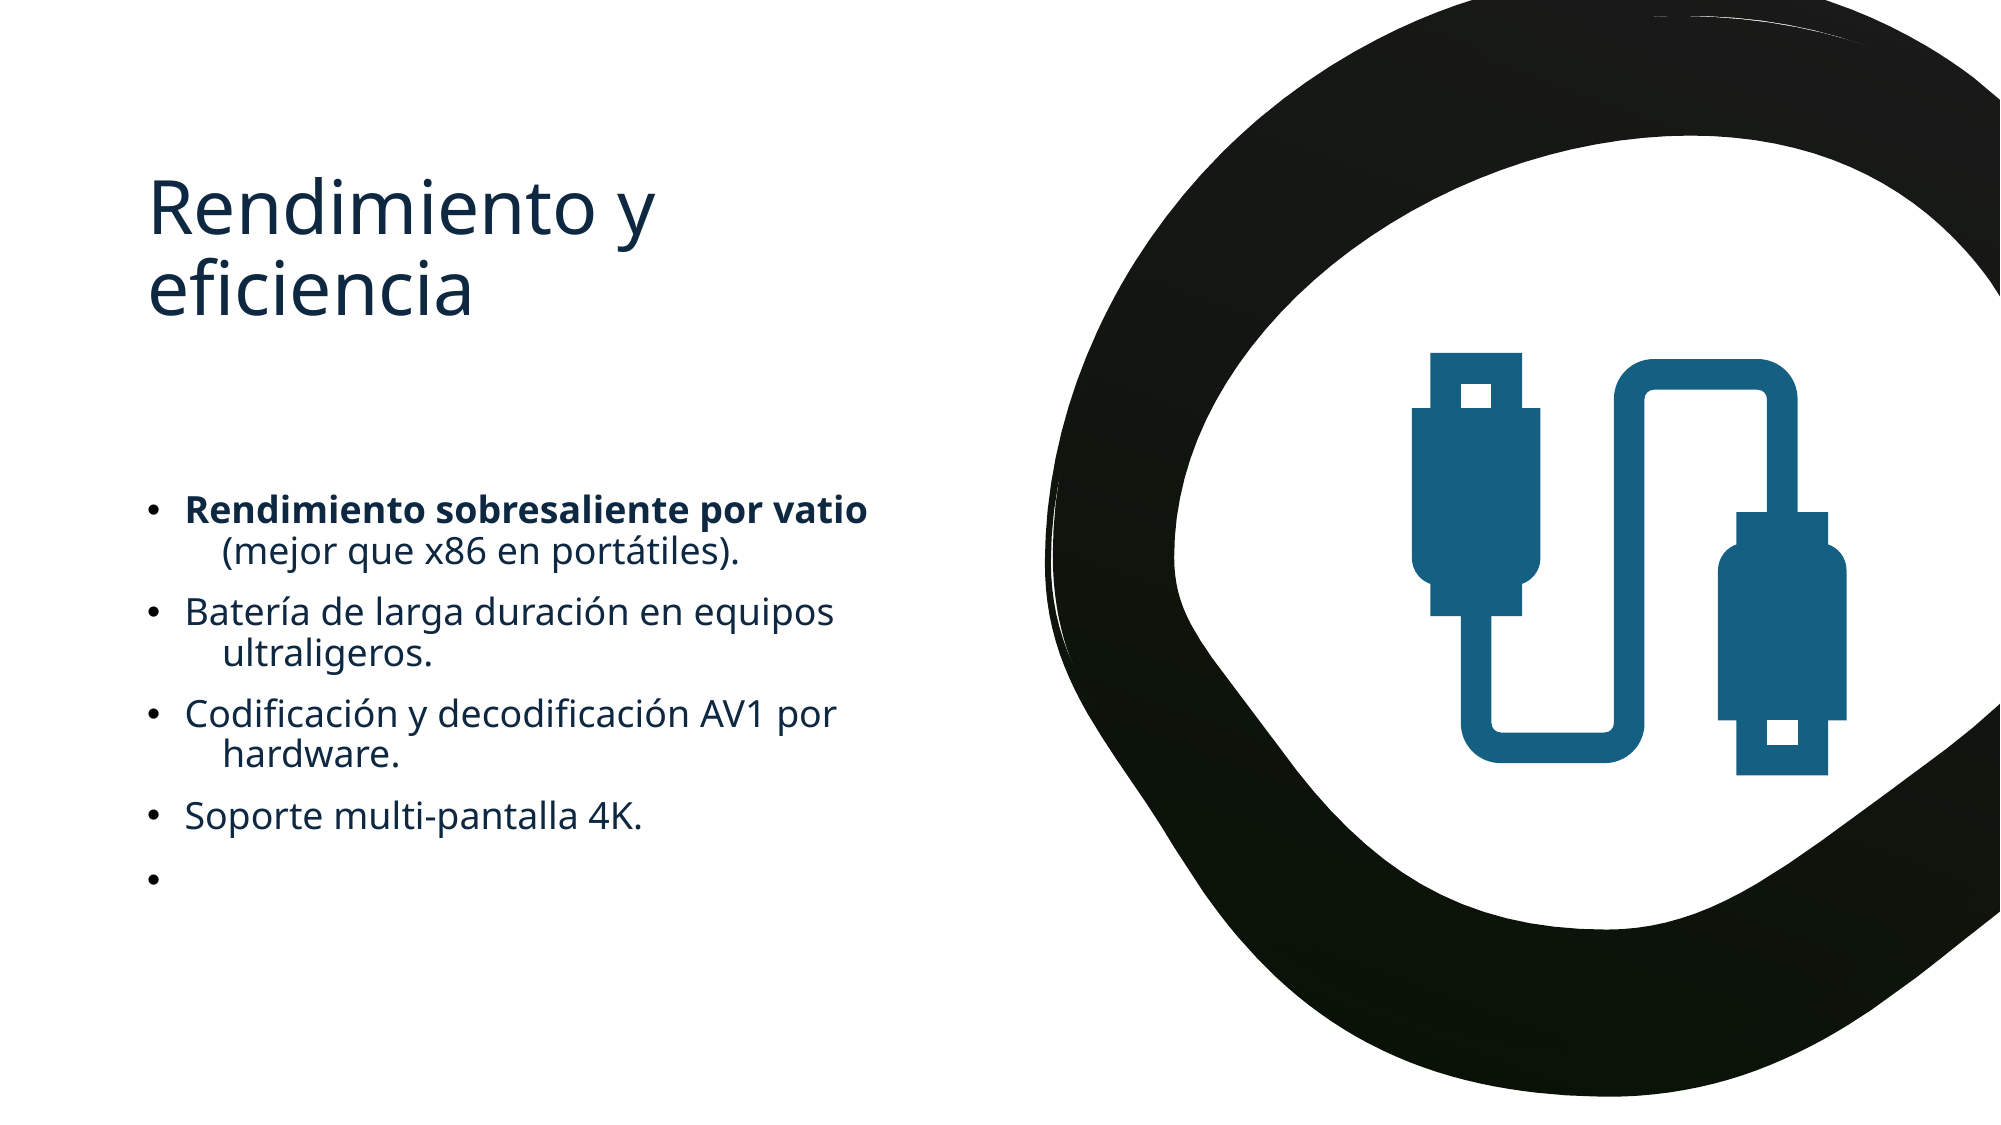

# Rendimiento y eficiencia
Rendimiento sobresaliente por vatio (mejor que x86 en portátiles).
Batería de larga duración en equipos ultraligeros.
Codificación y decodificación AV1 por hardware.
Soporte multi-pantalla 4K.